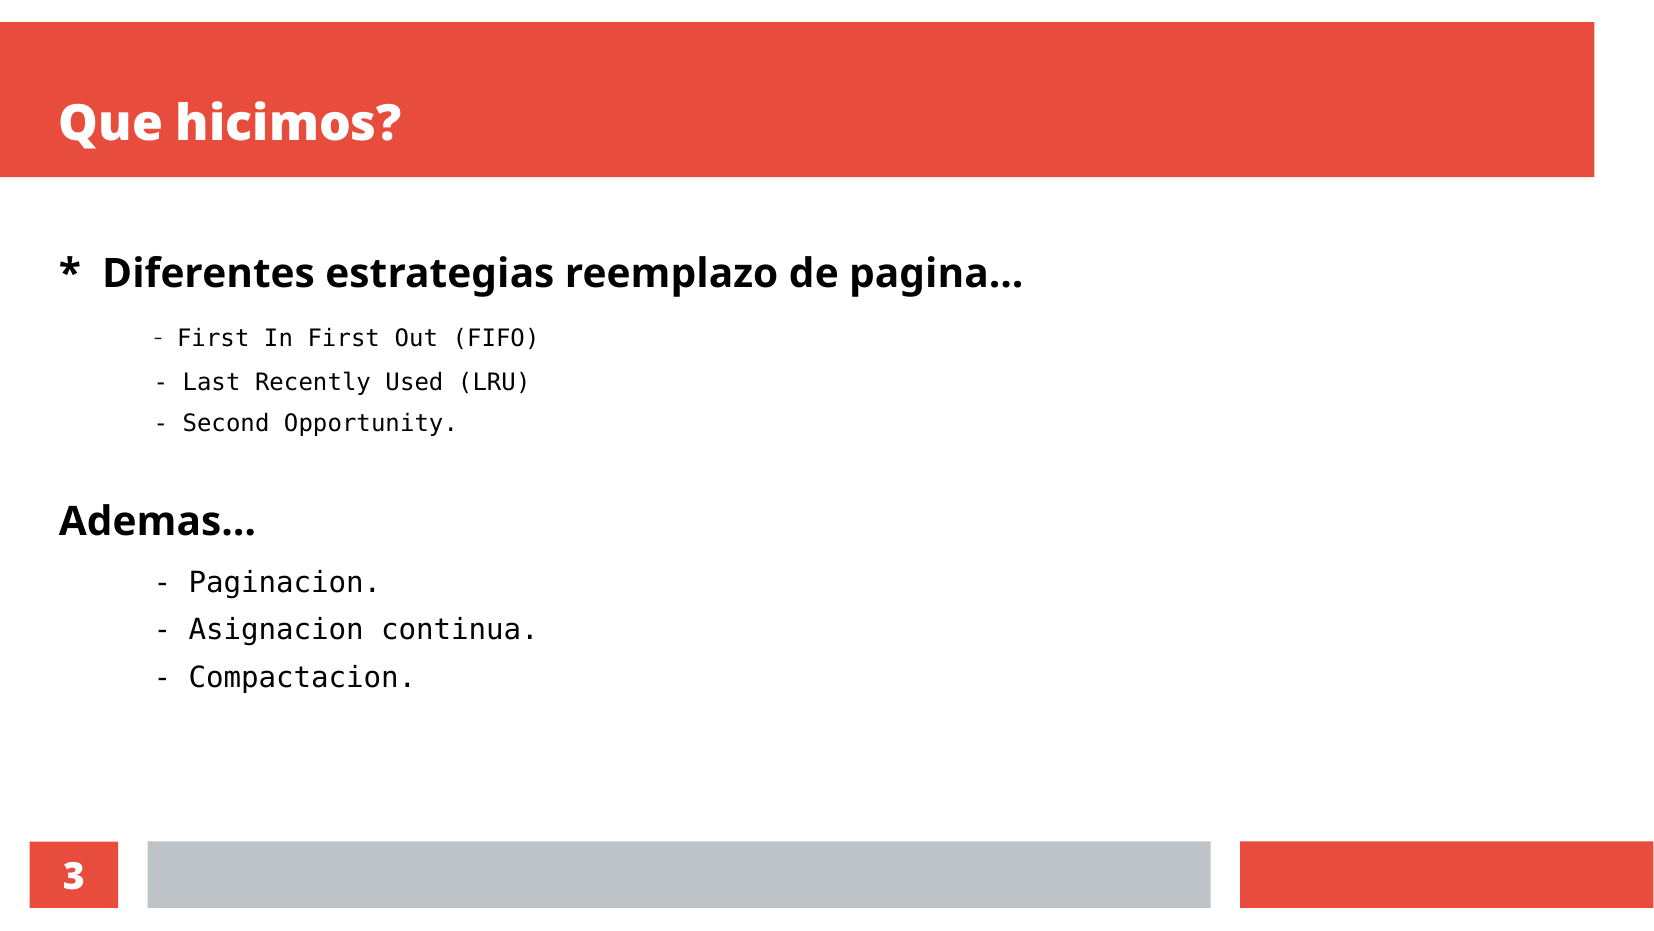

# Que hicimos?
* Diferentes estrategias reemplazo de pagina...
- First In First Out (FIFO)
- Last Recently Used (LRU)
- Second Opportunity.
Ademas…
- Paginacion.
- Asignacion continua.
- Compactacion.
3